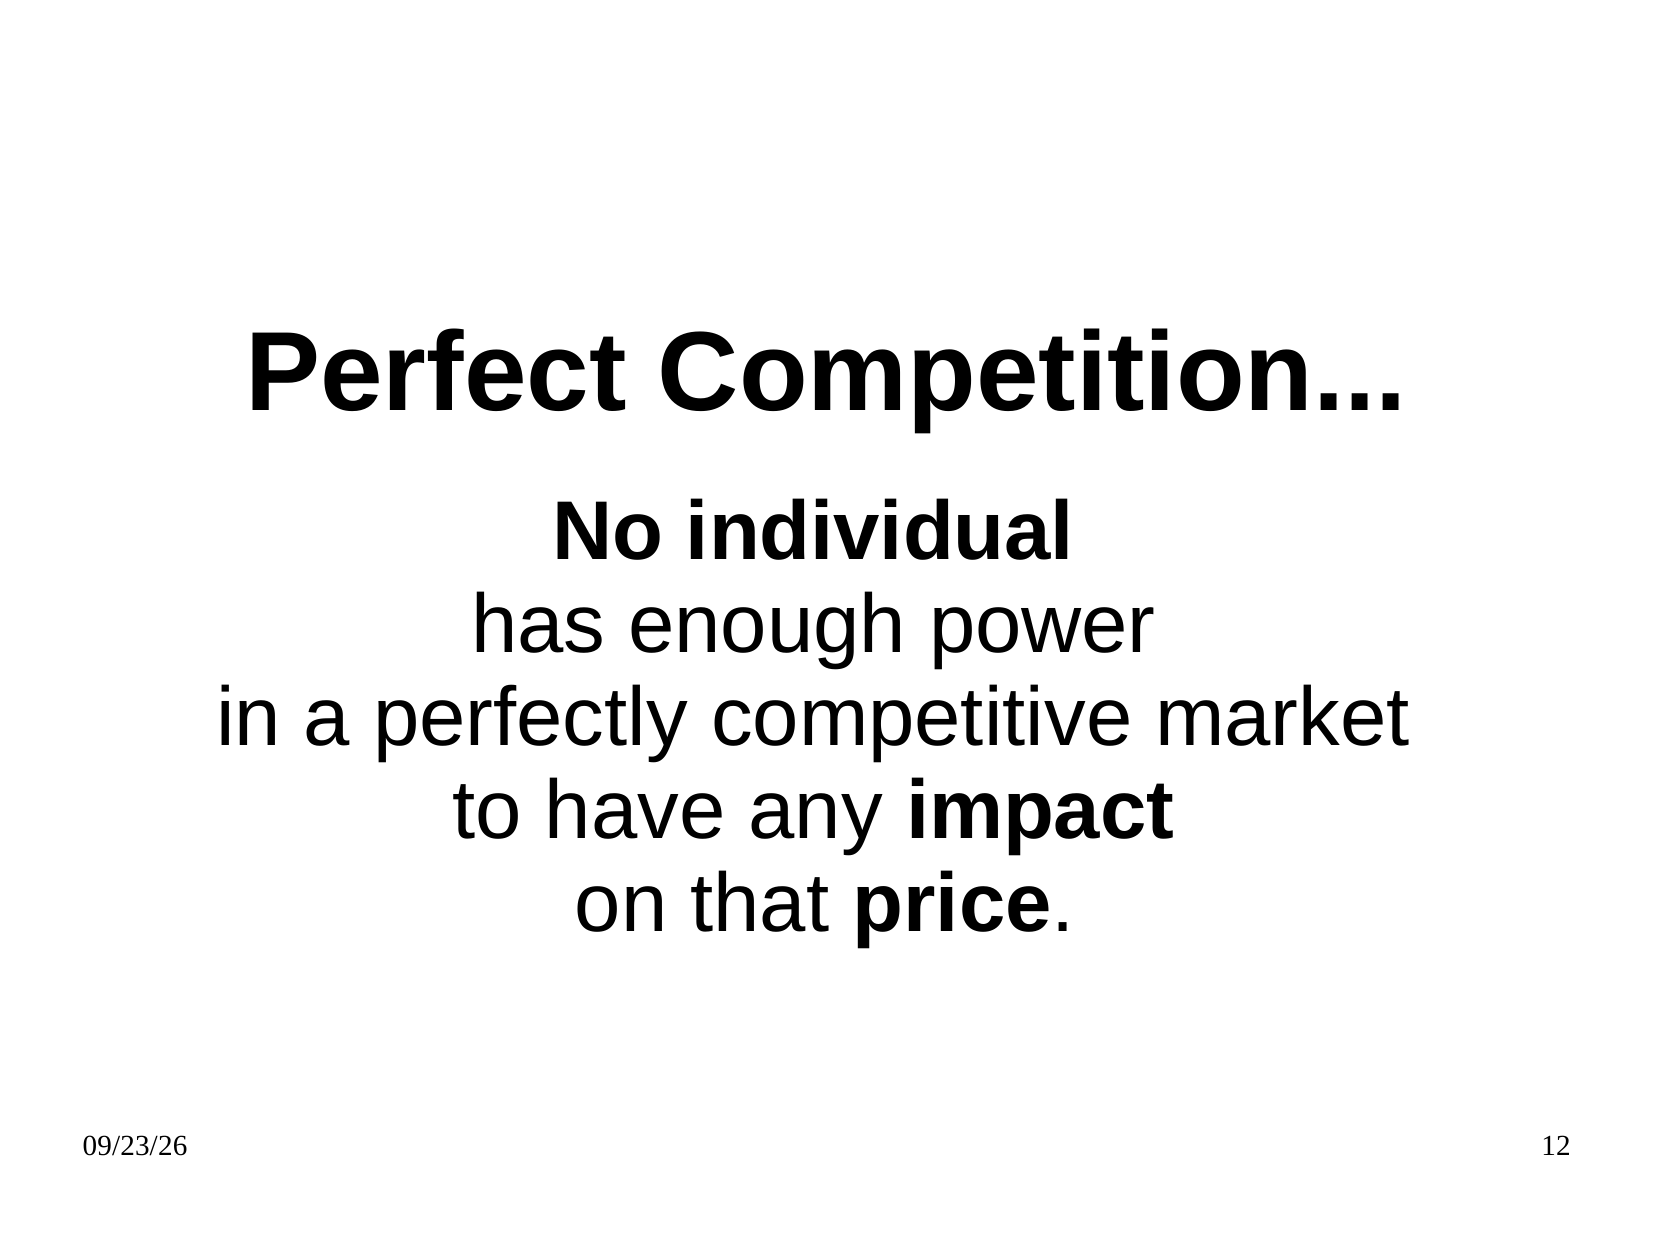

# Perfect Competition...
No individual
has enough power
in a perfectly competitive market
to have any impact
on that price.
12